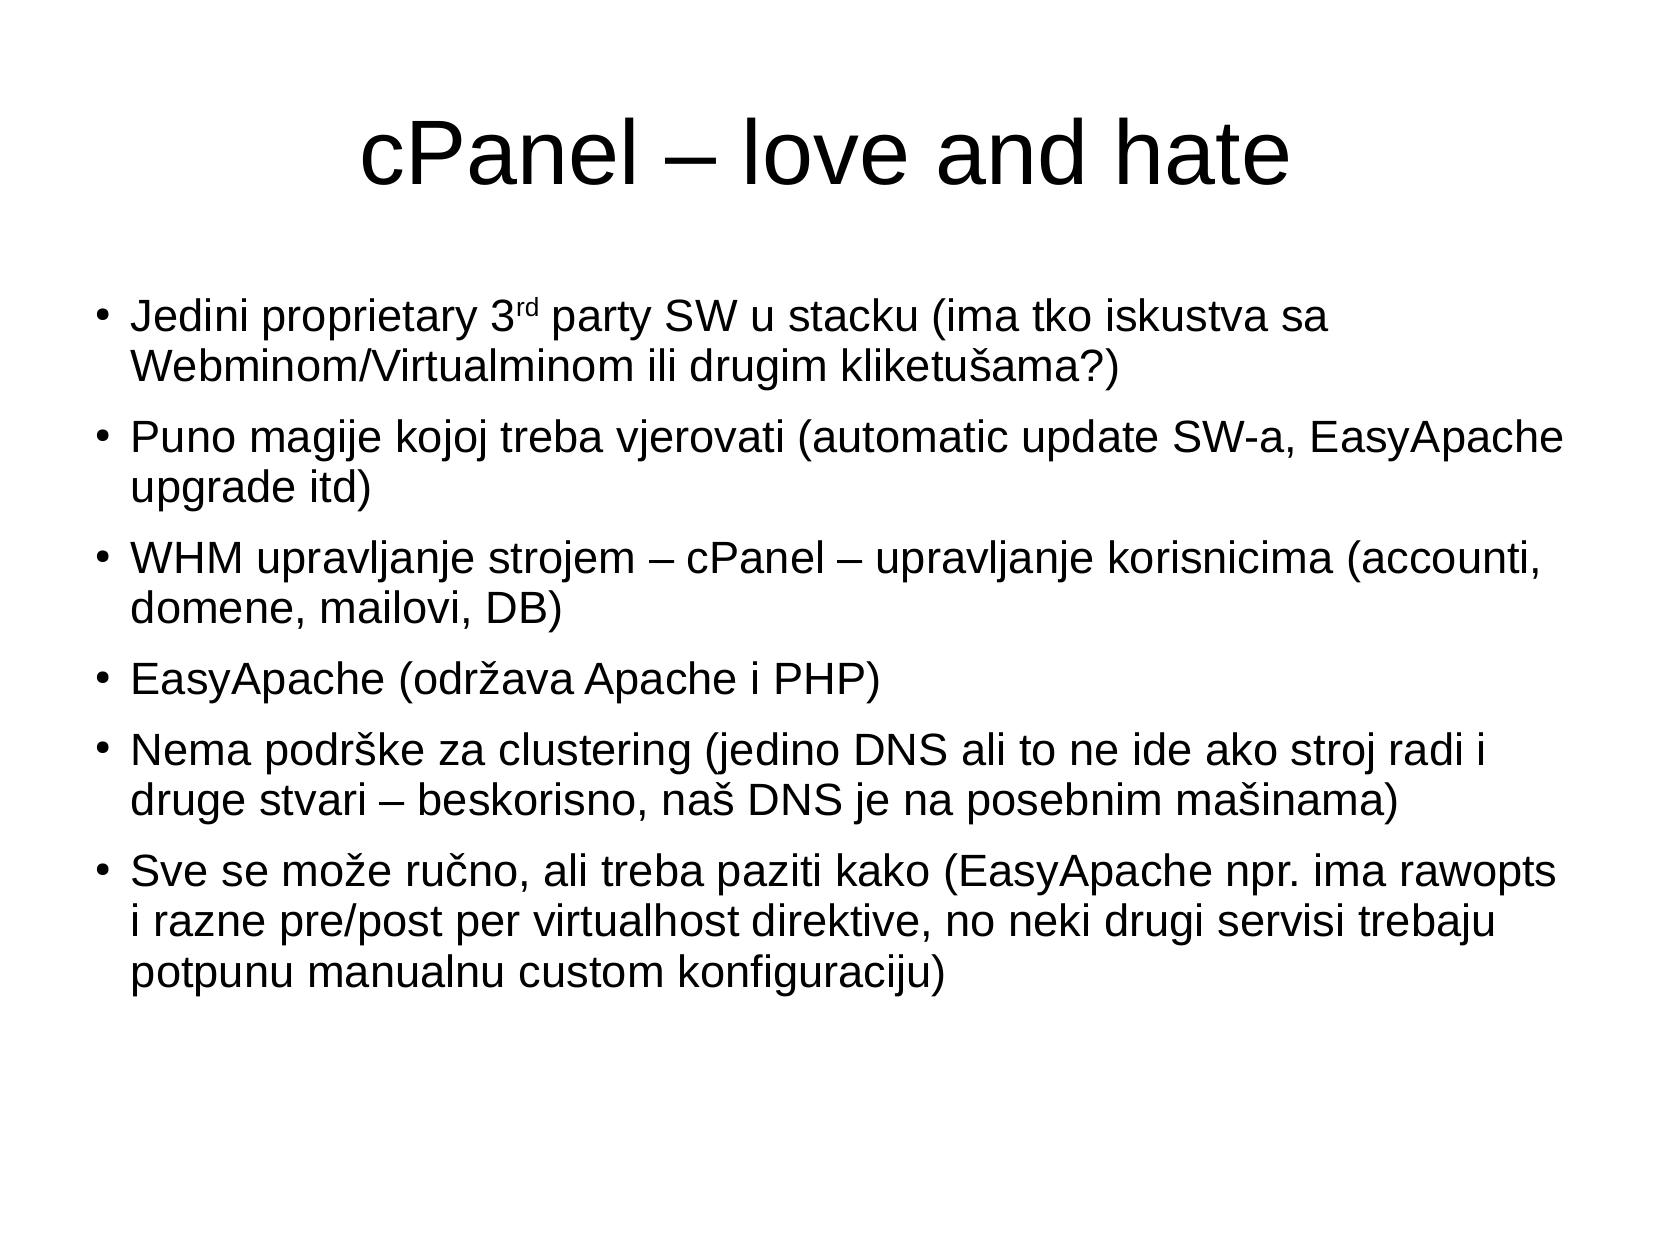

# cPanel – love and hate
Jedini proprietary 3rd party SW u stacku (ima tko iskustva sa Webminom/Virtualminom ili drugim kliketušama?)
Puno magije kojoj treba vjerovati (automatic update SW-a, EasyApache upgrade itd)
WHM upravljanje strojem – cPanel – upravljanje korisnicima (accounti, domene, mailovi, DB)
EasyApache (održava Apache i PHP)
Nema podrške za clustering (jedino DNS ali to ne ide ako stroj radi i druge stvari – beskorisno, naš DNS je na posebnim mašinama)
Sve se može ručno, ali treba paziti kako (EasyApache npr. ima rawopts i razne pre/post per virtualhost direktive, no neki drugi servisi trebaju potpunu manualnu custom konfiguraciju)